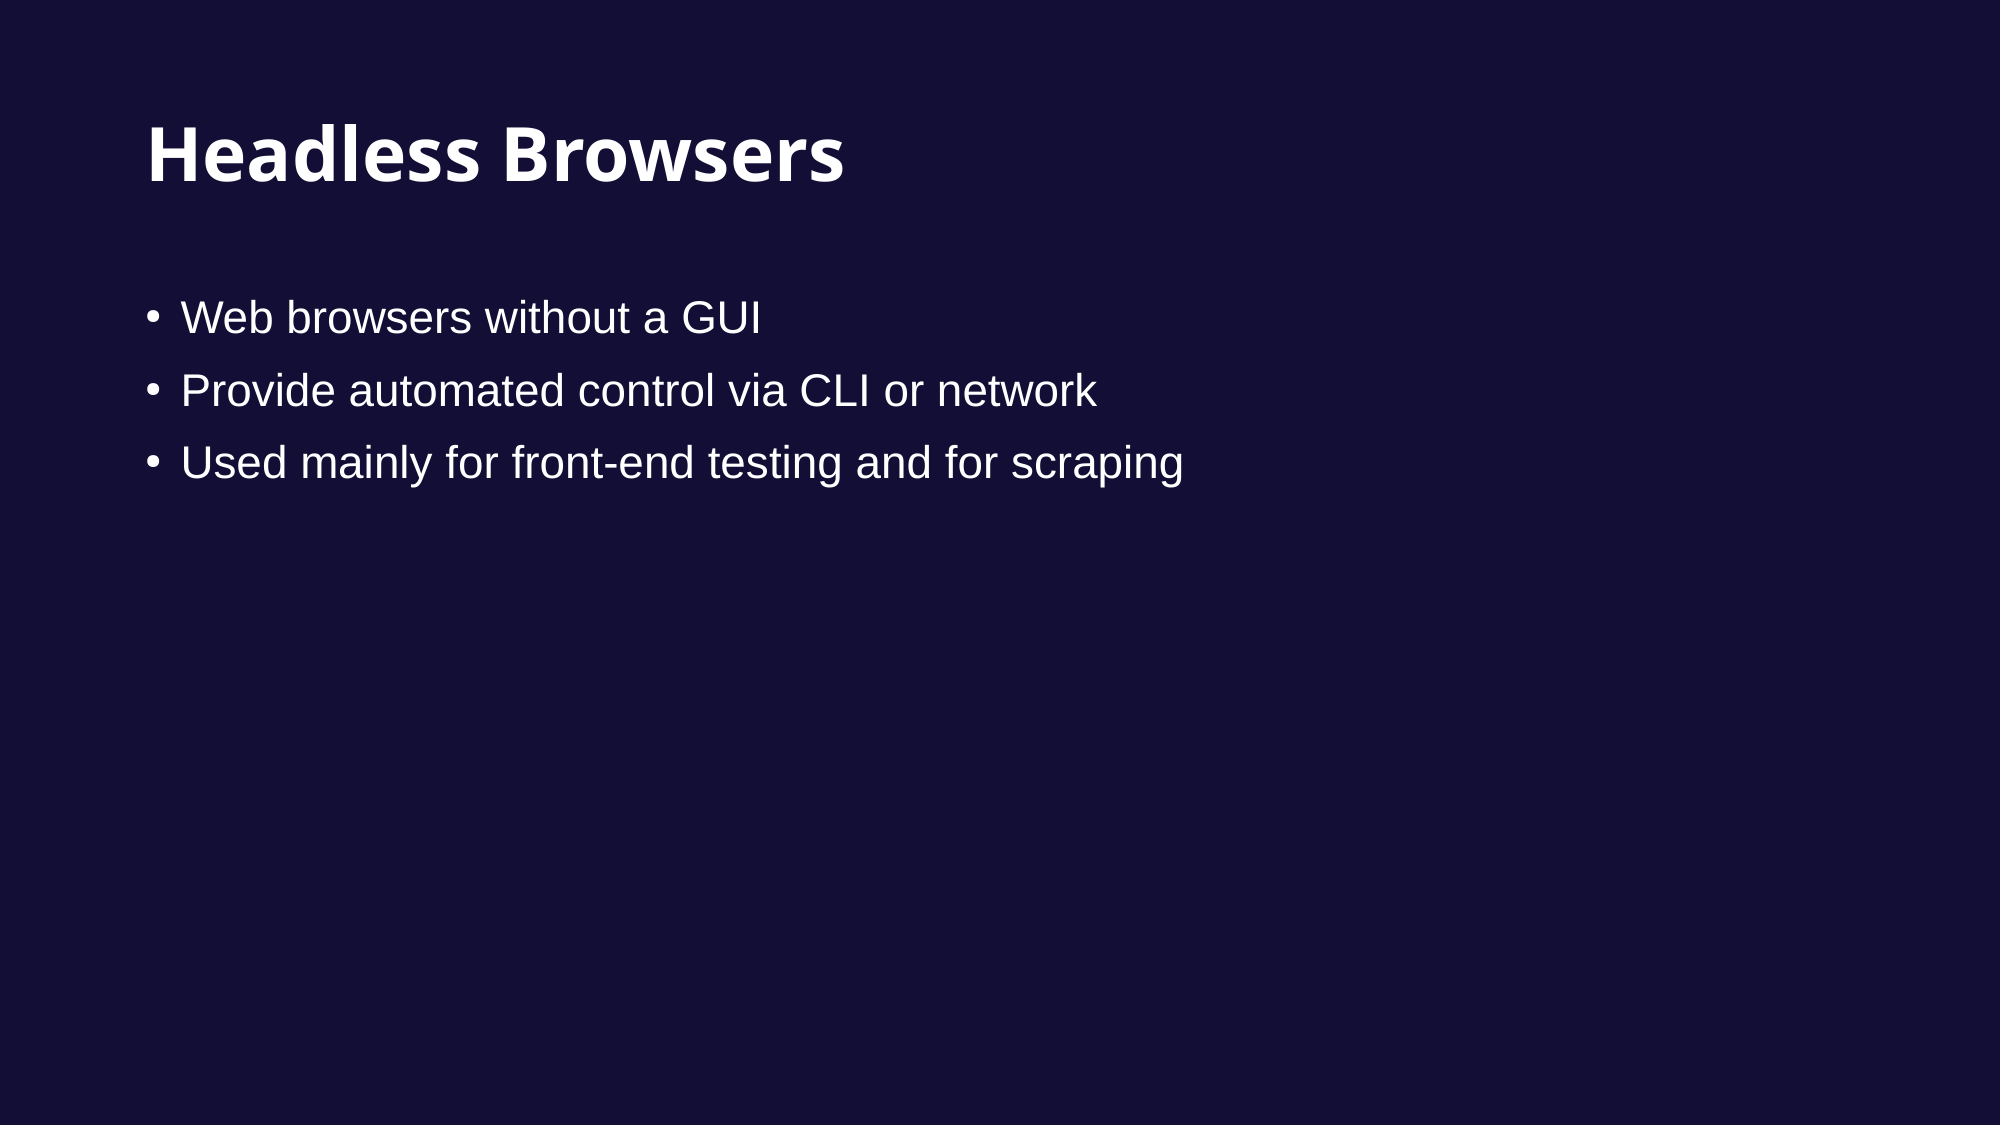

Headless Browsers
Web browsers without a GUI
Provide automated control via CLI or network
Used mainly for front-end testing and for scraping